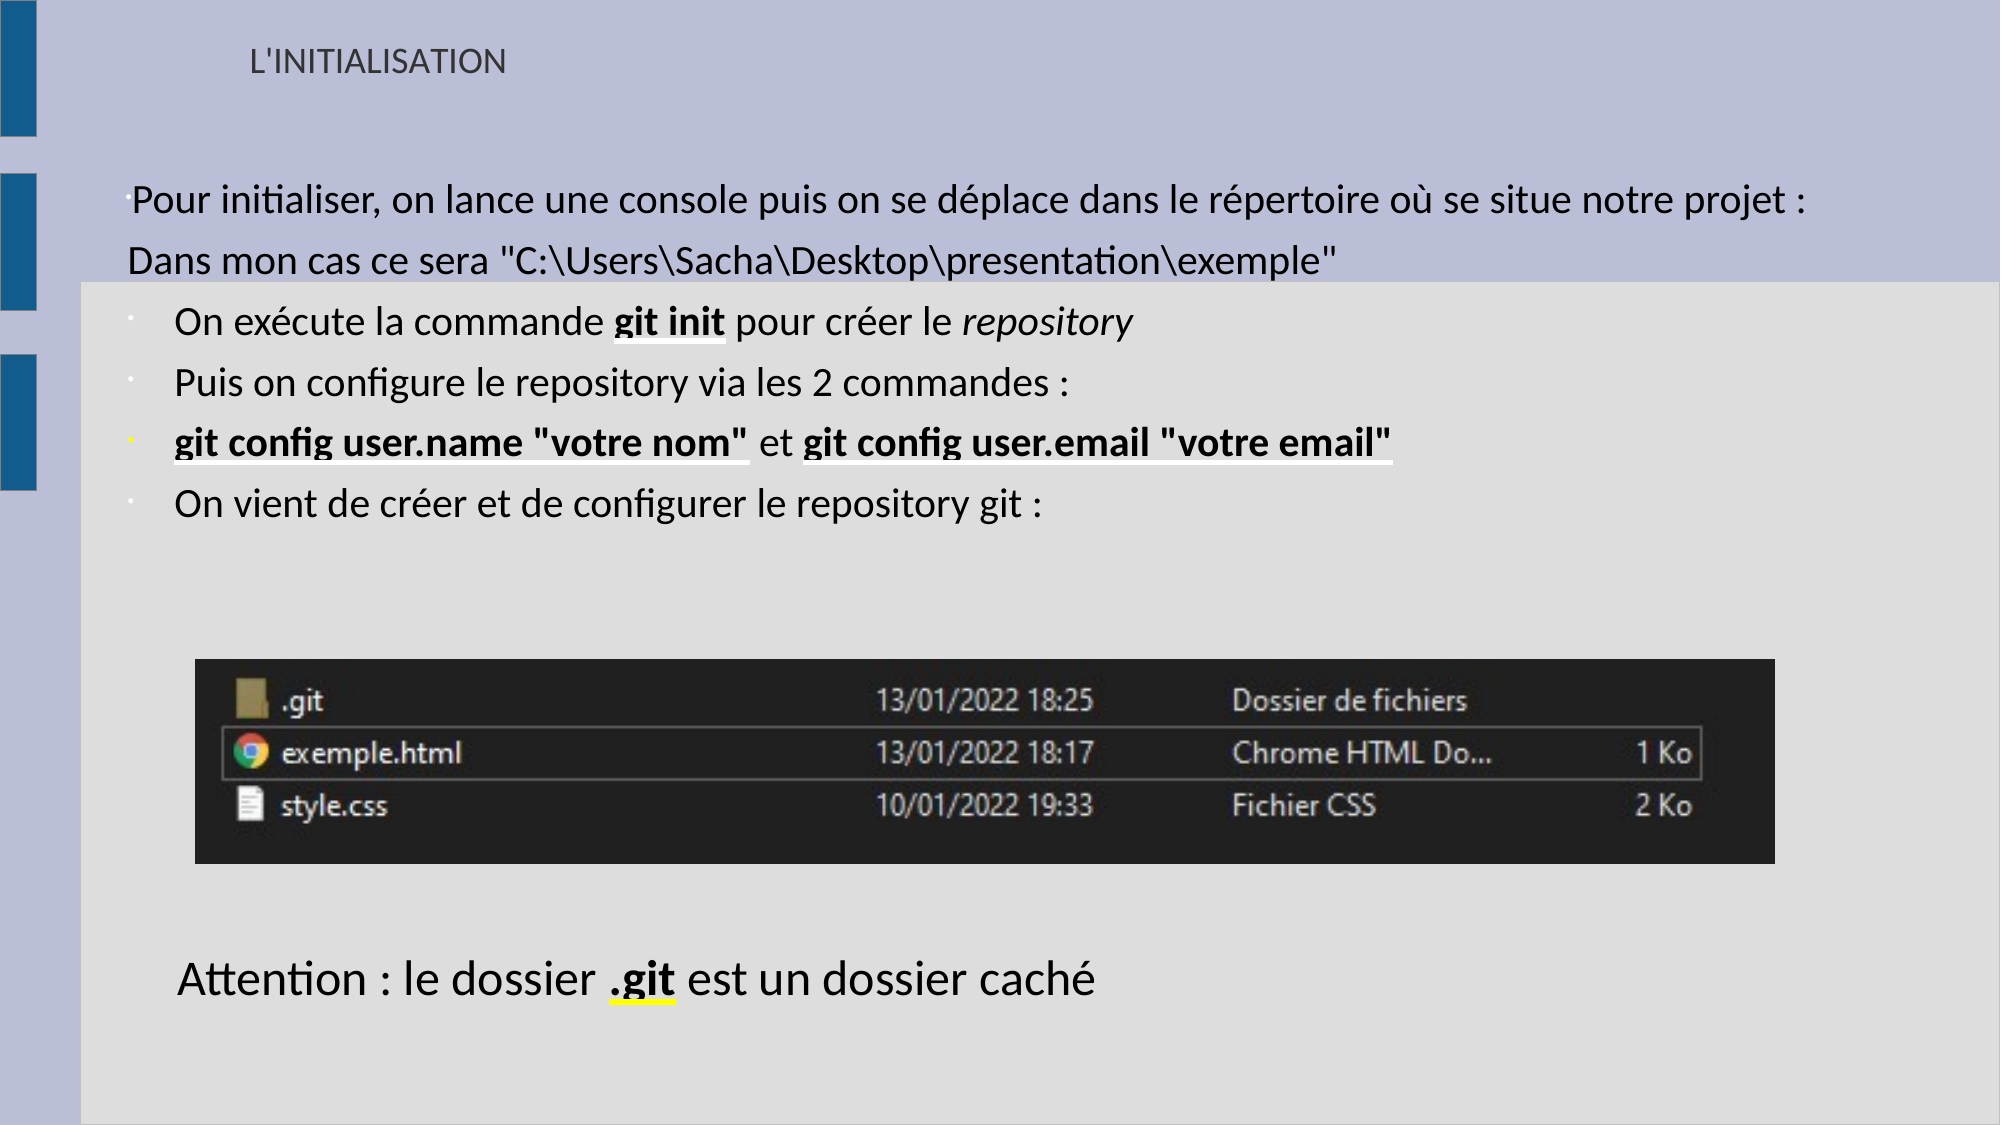

# L'INITIALISATION
Pour initialiser, on lance une console puis on se déplace dans le répertoire où se situe notre projet : Dans mon cas ce sera "C:\Users\Sacha\Desktop\presentation\exemple"
On exécute la commande git init pour créer le repository
Puis on configure le repository via les 2 commandes :
git config user.name "votre nom" et git config user.email "votre email"
On vient de créer et de configurer le repository git :
Attention : le dossier .git est un dossier caché